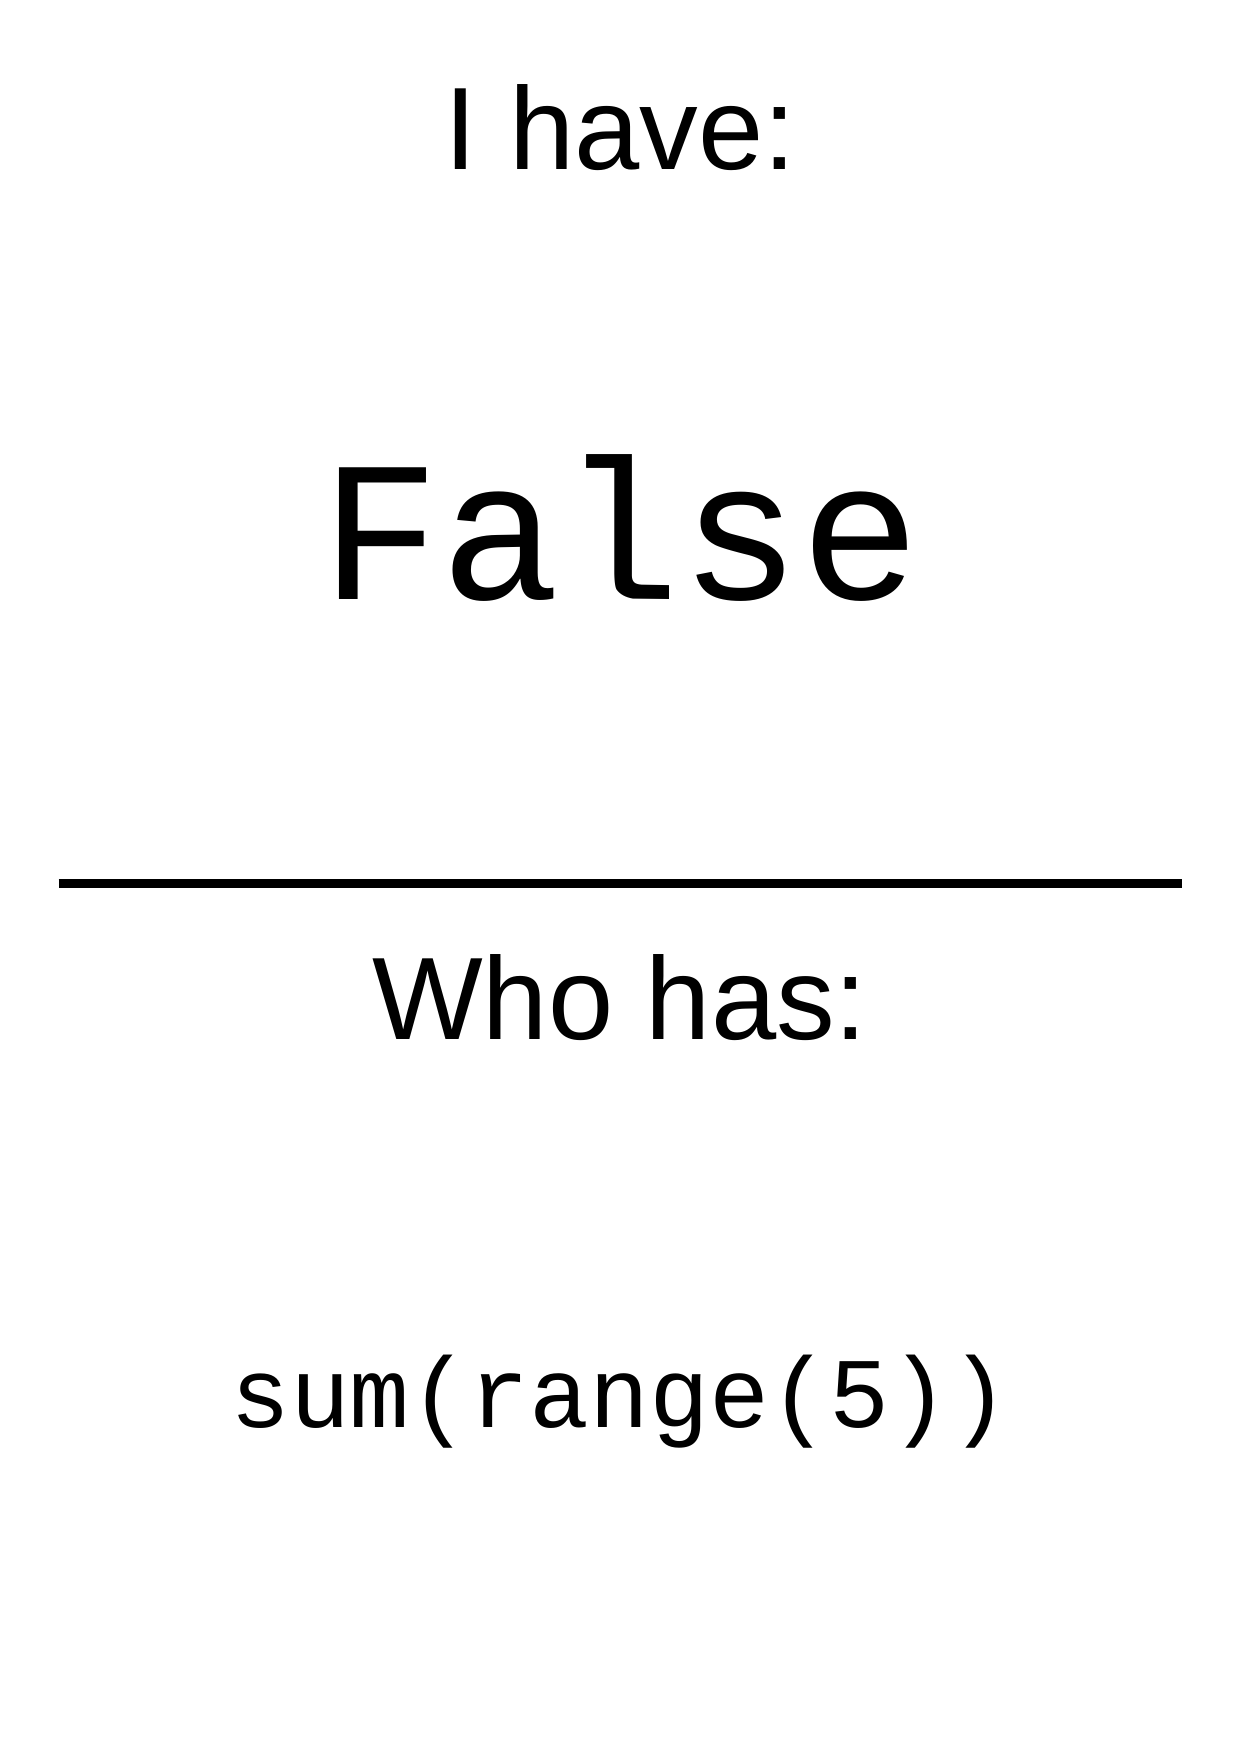

# I have:
False
Who has:
sum(range(5))